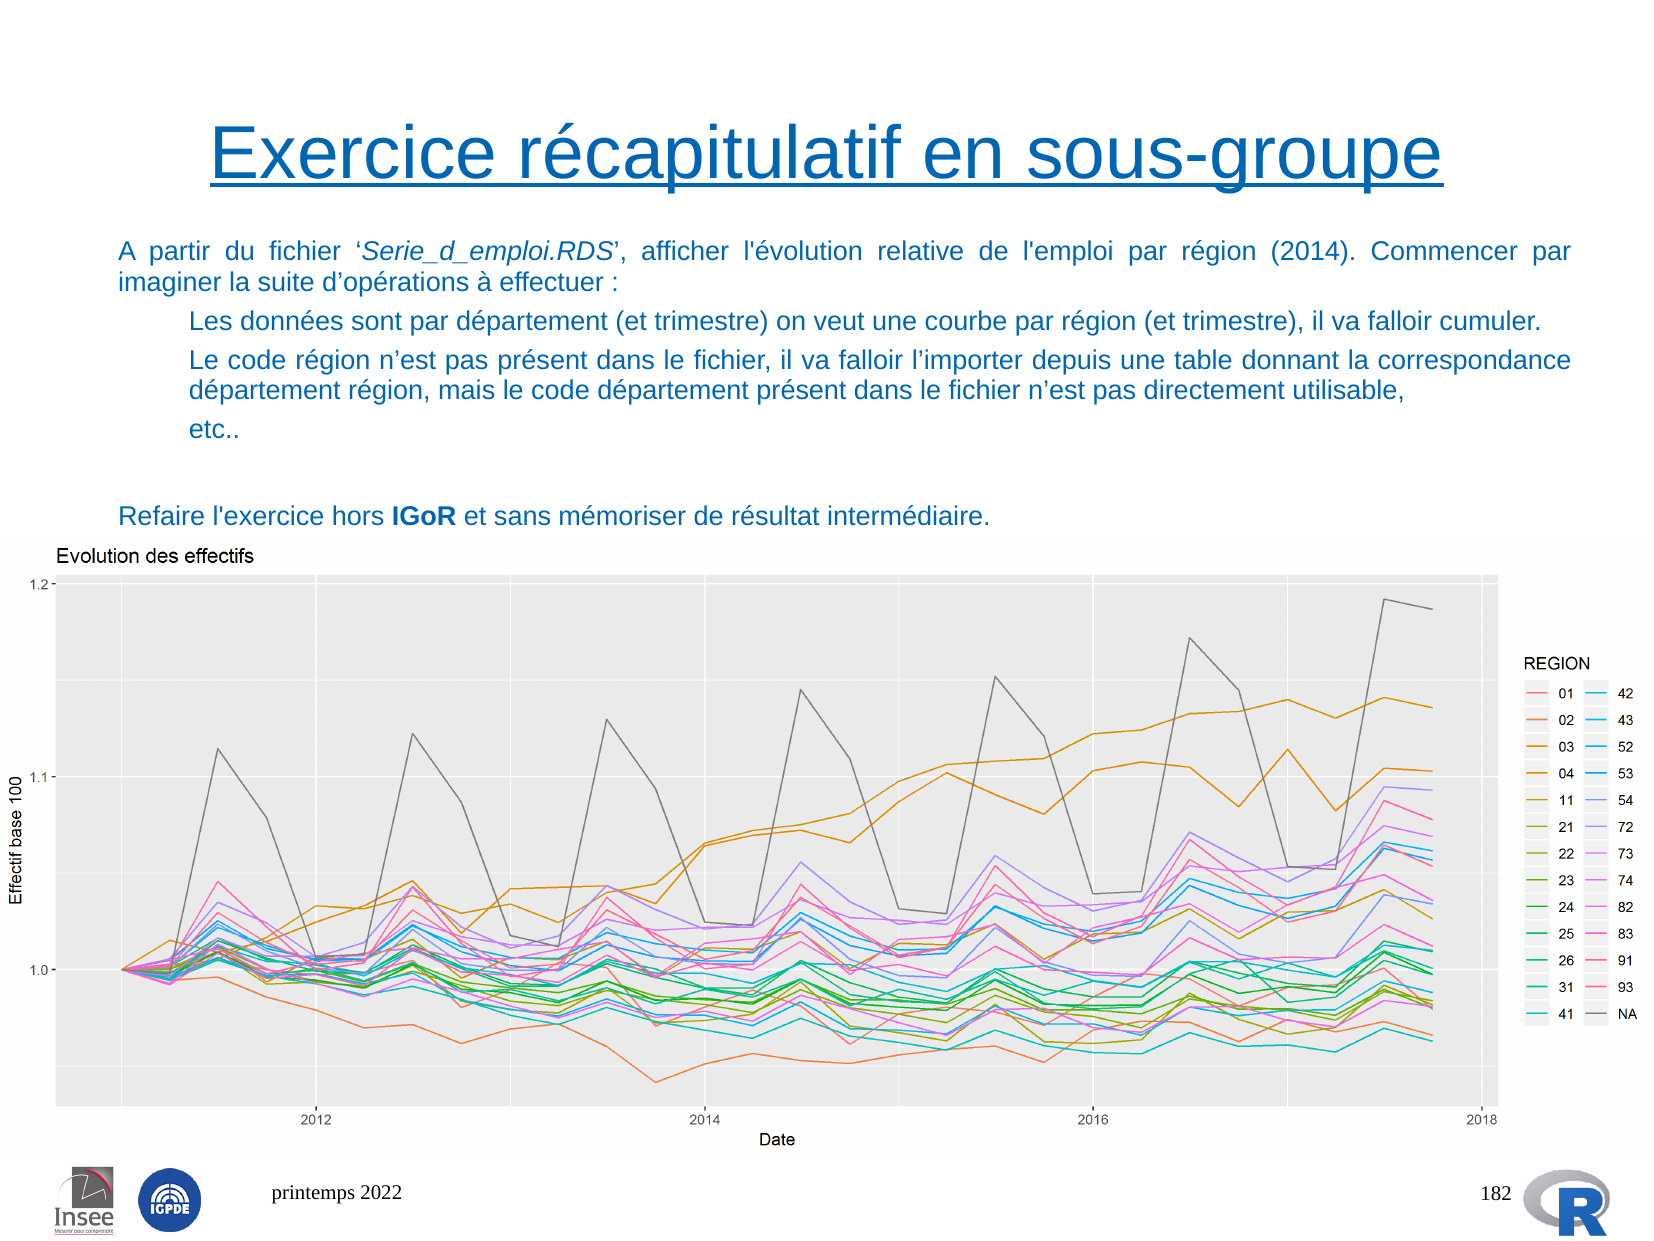

# Exercice récapitulatif en sous-groupe
A partir du fichier ‘Serie_d_emploi.RDS’, afficher l'évolution relative de l'emploi par région (2014). Commencer par imaginer la suite d’opérations à effectuer :
Les données sont par département (et trimestre) on veut une courbe par région (et trimestre), il va falloir cumuler.
Le code région n’est pas présent dans le fichier, il va falloir l’importer depuis une table donnant la correspondance département région, mais le code département présent dans le fichier n’est pas directement utilisable,
etc..
Refaire l'exercice hors IGoR et sans mémoriser de résultat intermédiaire.
printemps 2022
182